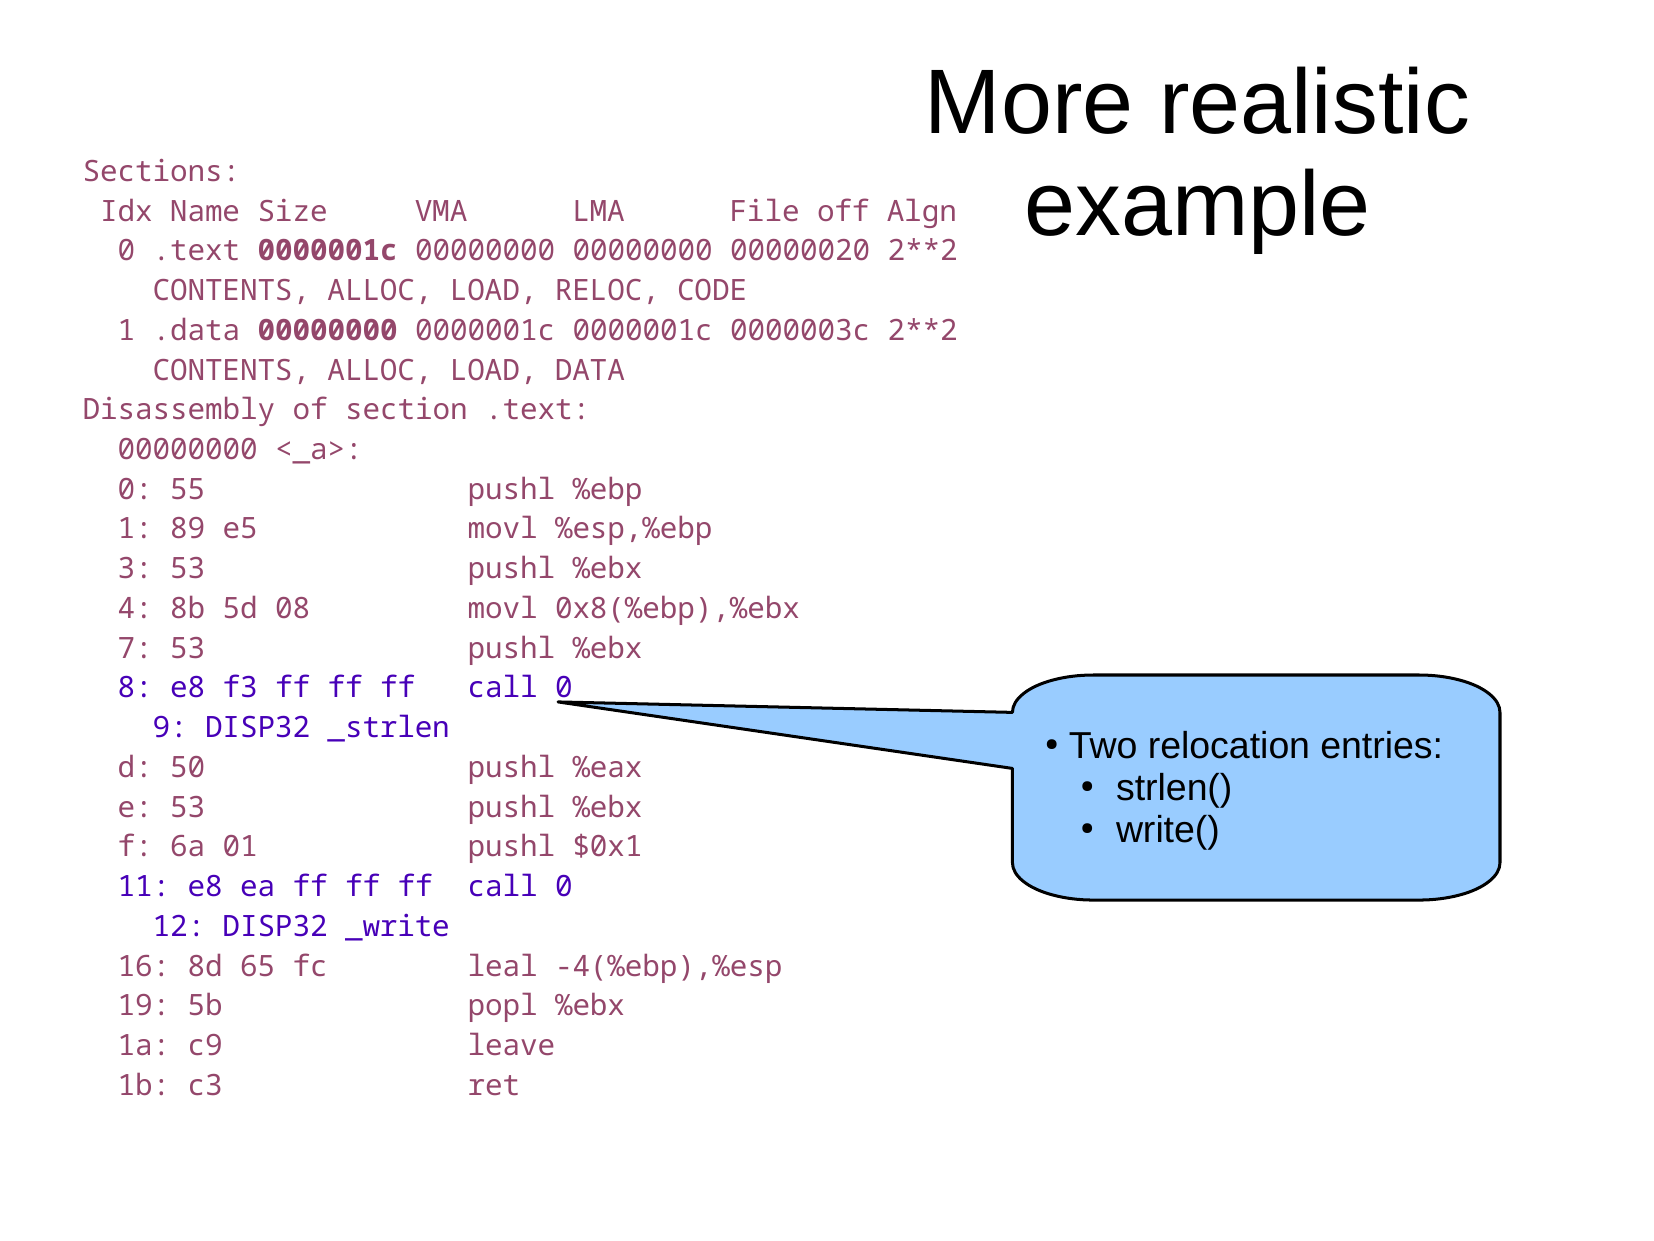

# More realistic example
Sections:
 Idx Name Size VMA LMA File off Algn
 0 .text 0000001c 00000000 00000000 00000020 2**2
 CONTENTS, ALLOC, LOAD, RELOC, CODE
 1 .data 00000000 0000001c 0000001c 0000003c 2**2
 CONTENTS, ALLOC, LOAD, DATA
Disassembly of section .text:
 00000000 <_a>:
 0: 55 pushl %ebp
 1: 89 e5 movl %esp,%ebp
 3: 53 pushl %ebx
 4: 8b 5d 08 movl 0x8(%ebp),%ebx
 7: 53 pushl %ebx
 8: e8 f3 ff ff ff call 0
 9: DISP32 _strlen
 d: 50 pushl %eax
 e: 53 pushl %ebx
 f: 6a 01 pushl $0x1
 11: e8 ea ff ff ff call 0
 12: DISP32 _write
 16: 8d 65 fc leal -4(%ebp),%esp
 19: 5b popl %ebx
 1a: c9 leave
 1b: c3 ret
 Two relocation entries:
strlen()
write()